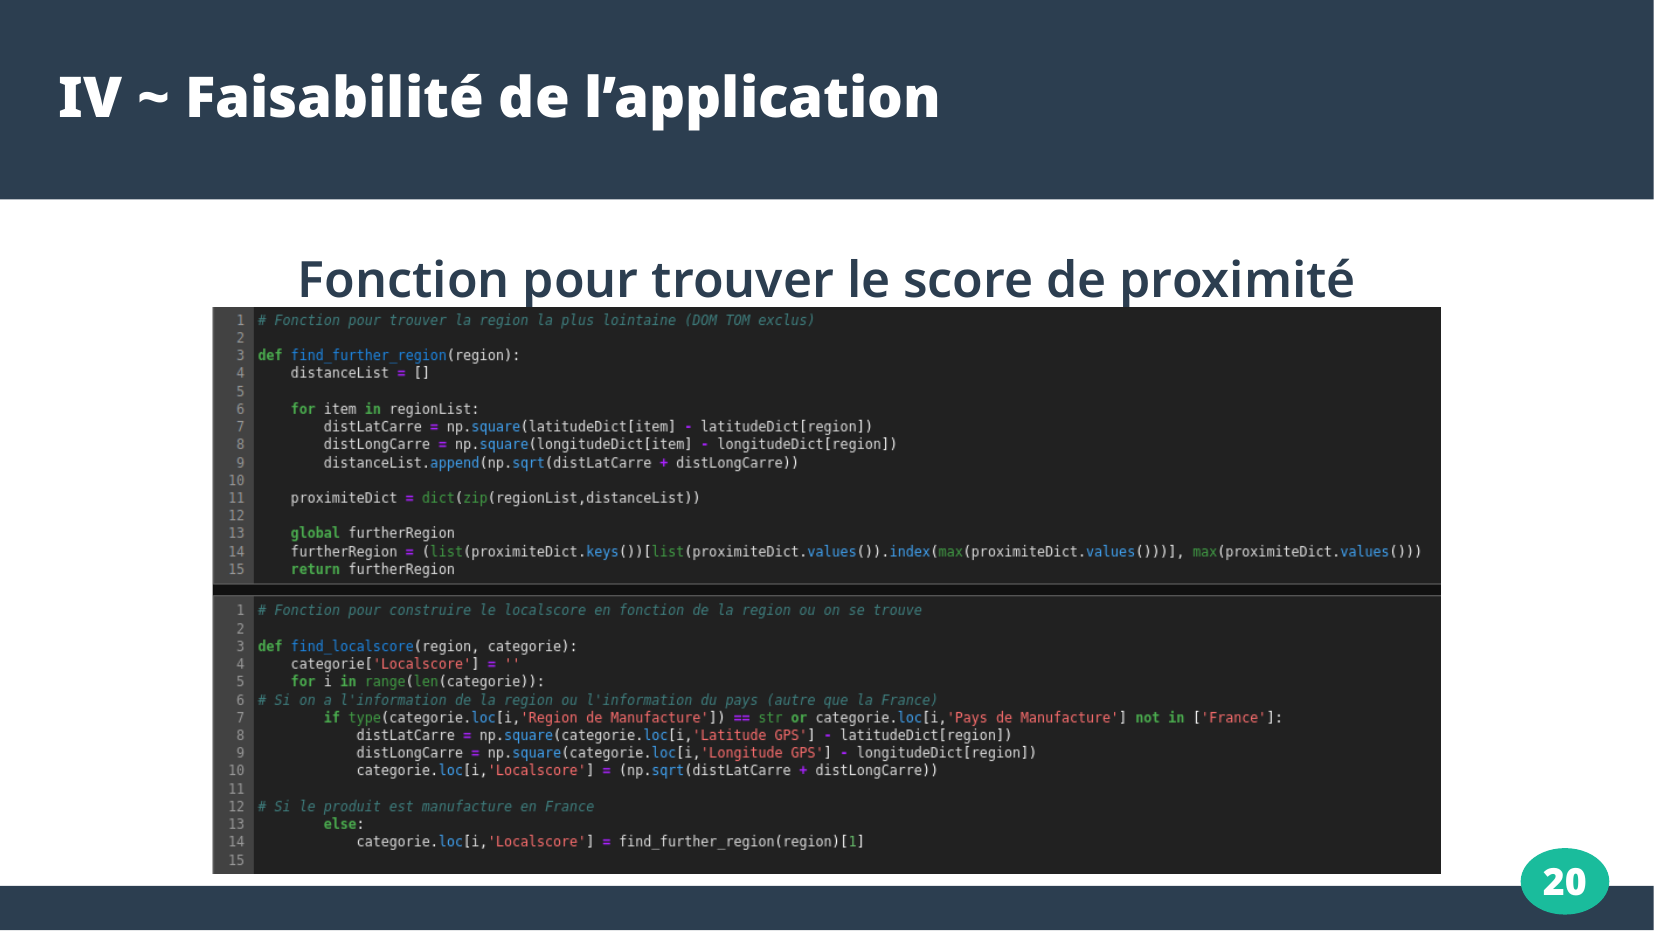

# IV ~ Faisabilité de l’application
Fonction pour trouver le score de proximité
20